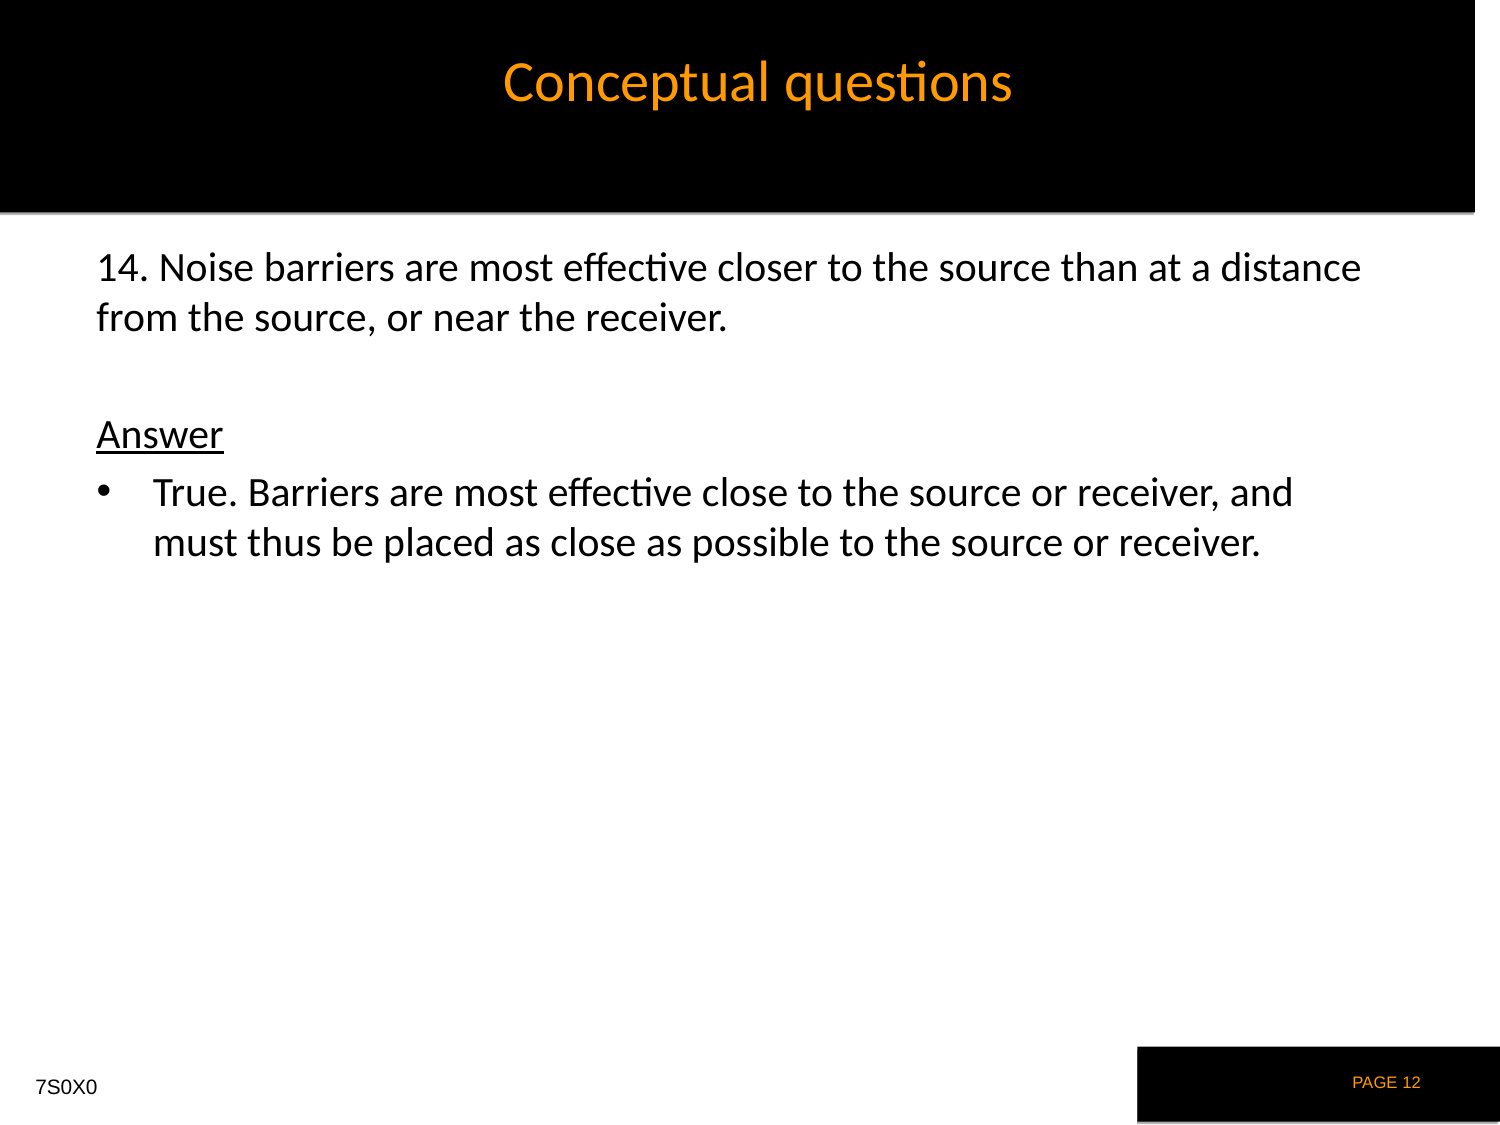

# Conceptual questions
14. Noise barriers are most effective closer to the source than at a distance from the source, or near the receiver.
Answer
True. Barriers are most effective close to the source or receiver, and must thus be placed as close as possible to the source or receiver.
PAGE 12
7S0X0
2017/02/09
PAGE